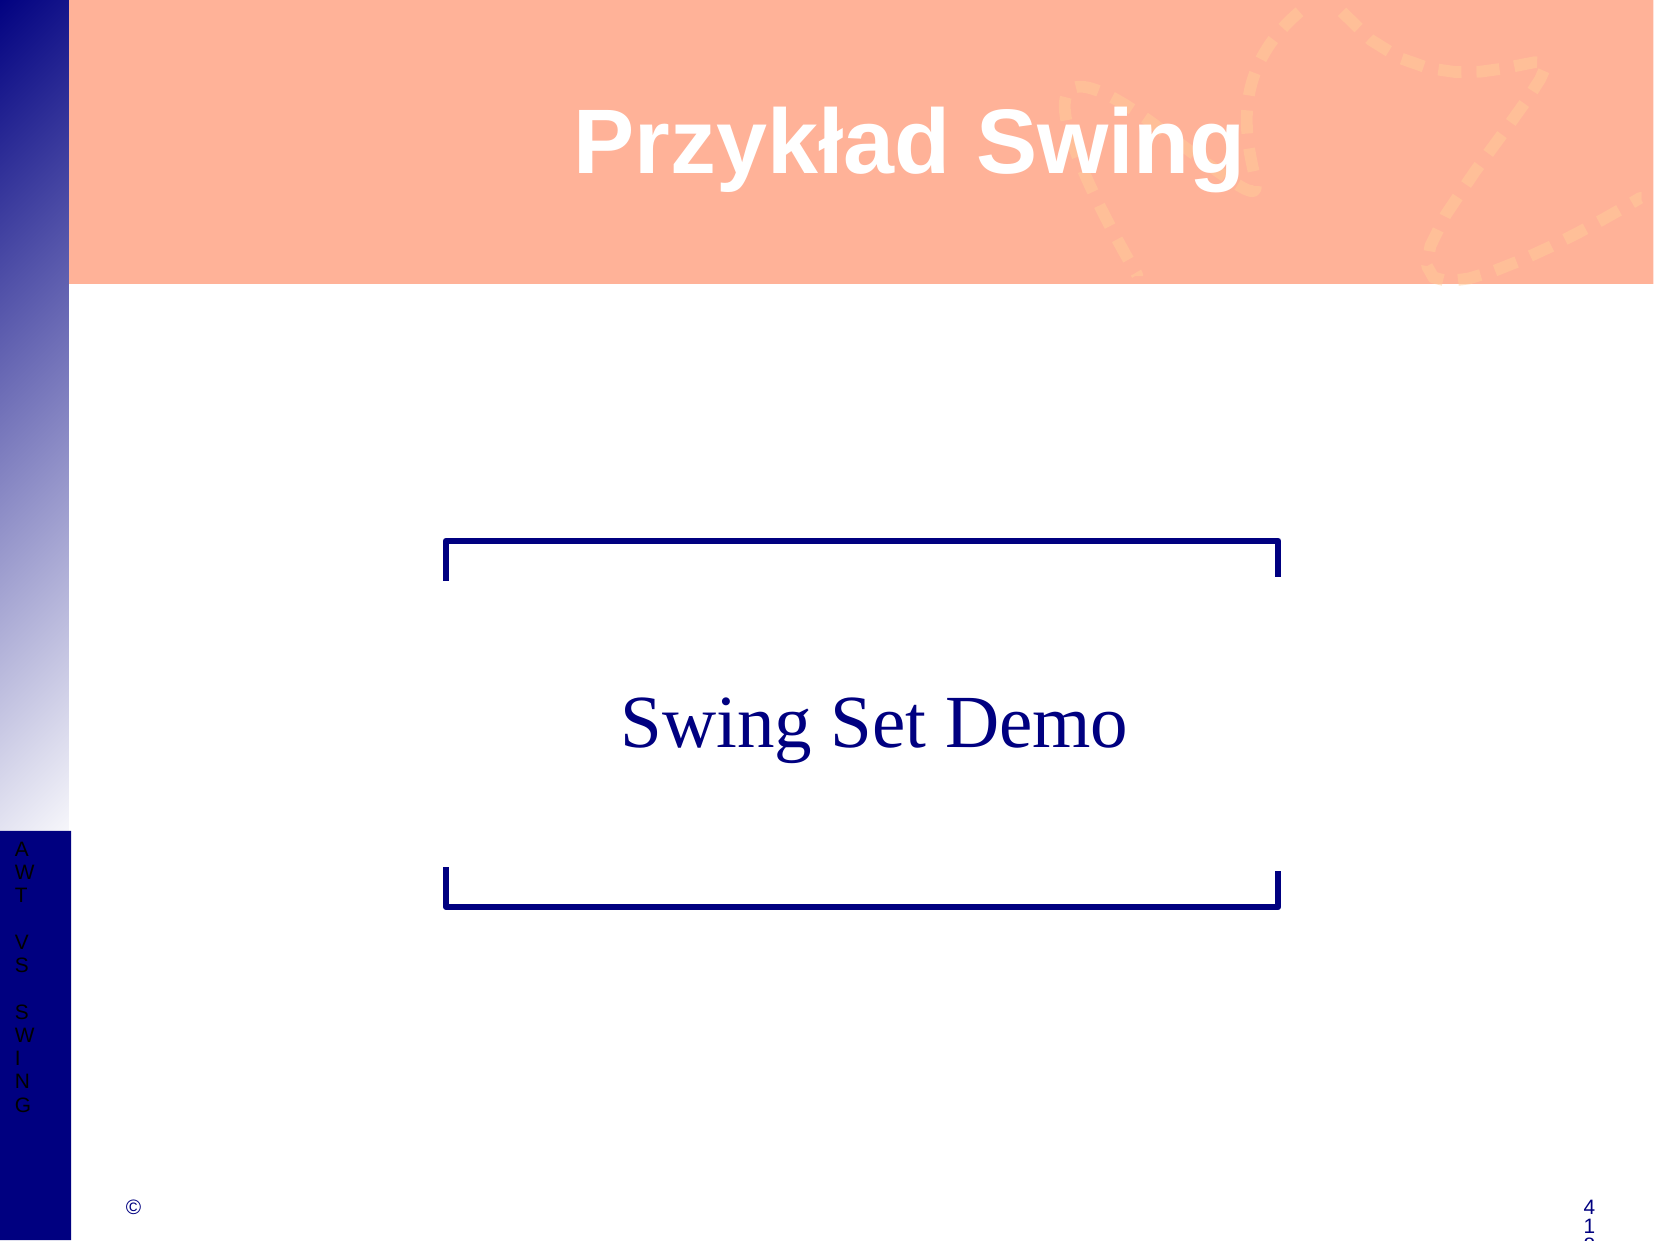

# Przykład Swing
Swing Set Demo
A
W
T
V
S
S
W
I
N
G